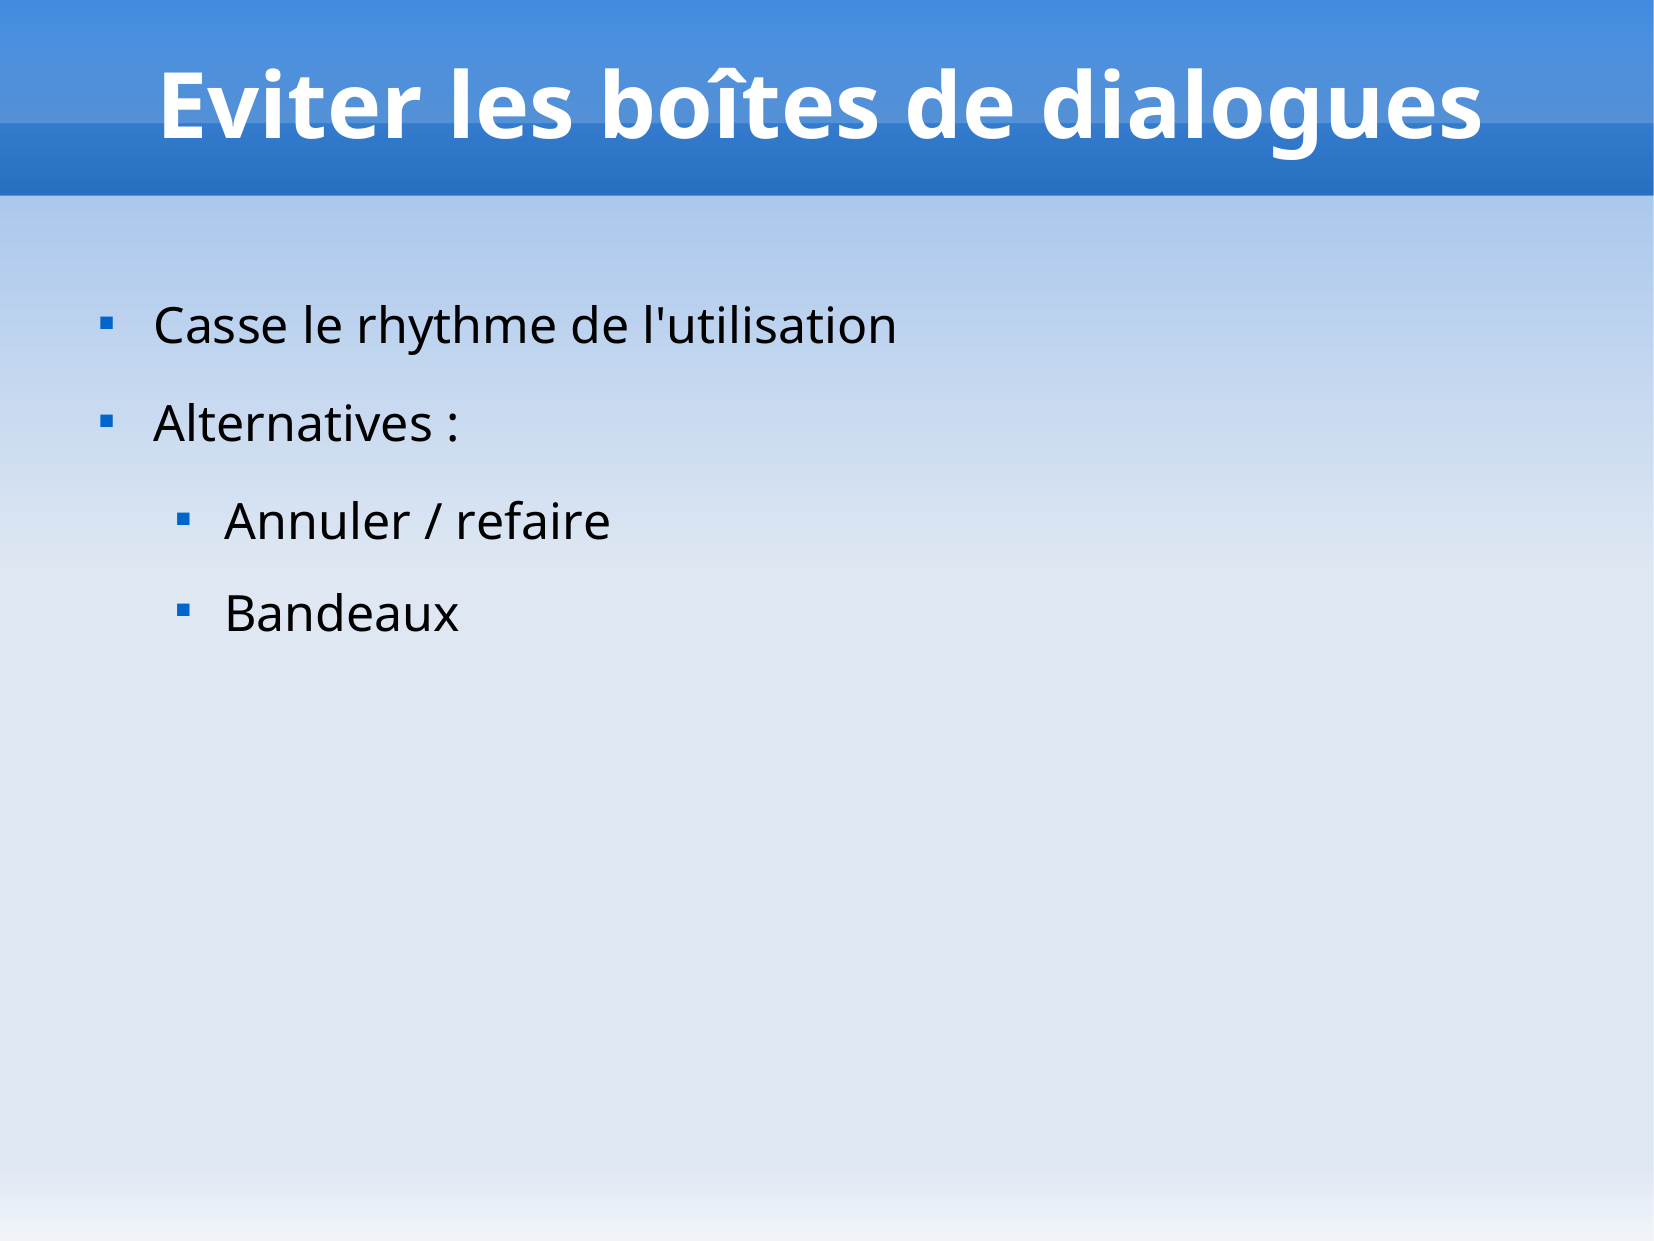

# Eviter les boîtes de dialogues
Casse le rhythme de l'utilisation
Alternatives :
Annuler / refaire
Bandeaux